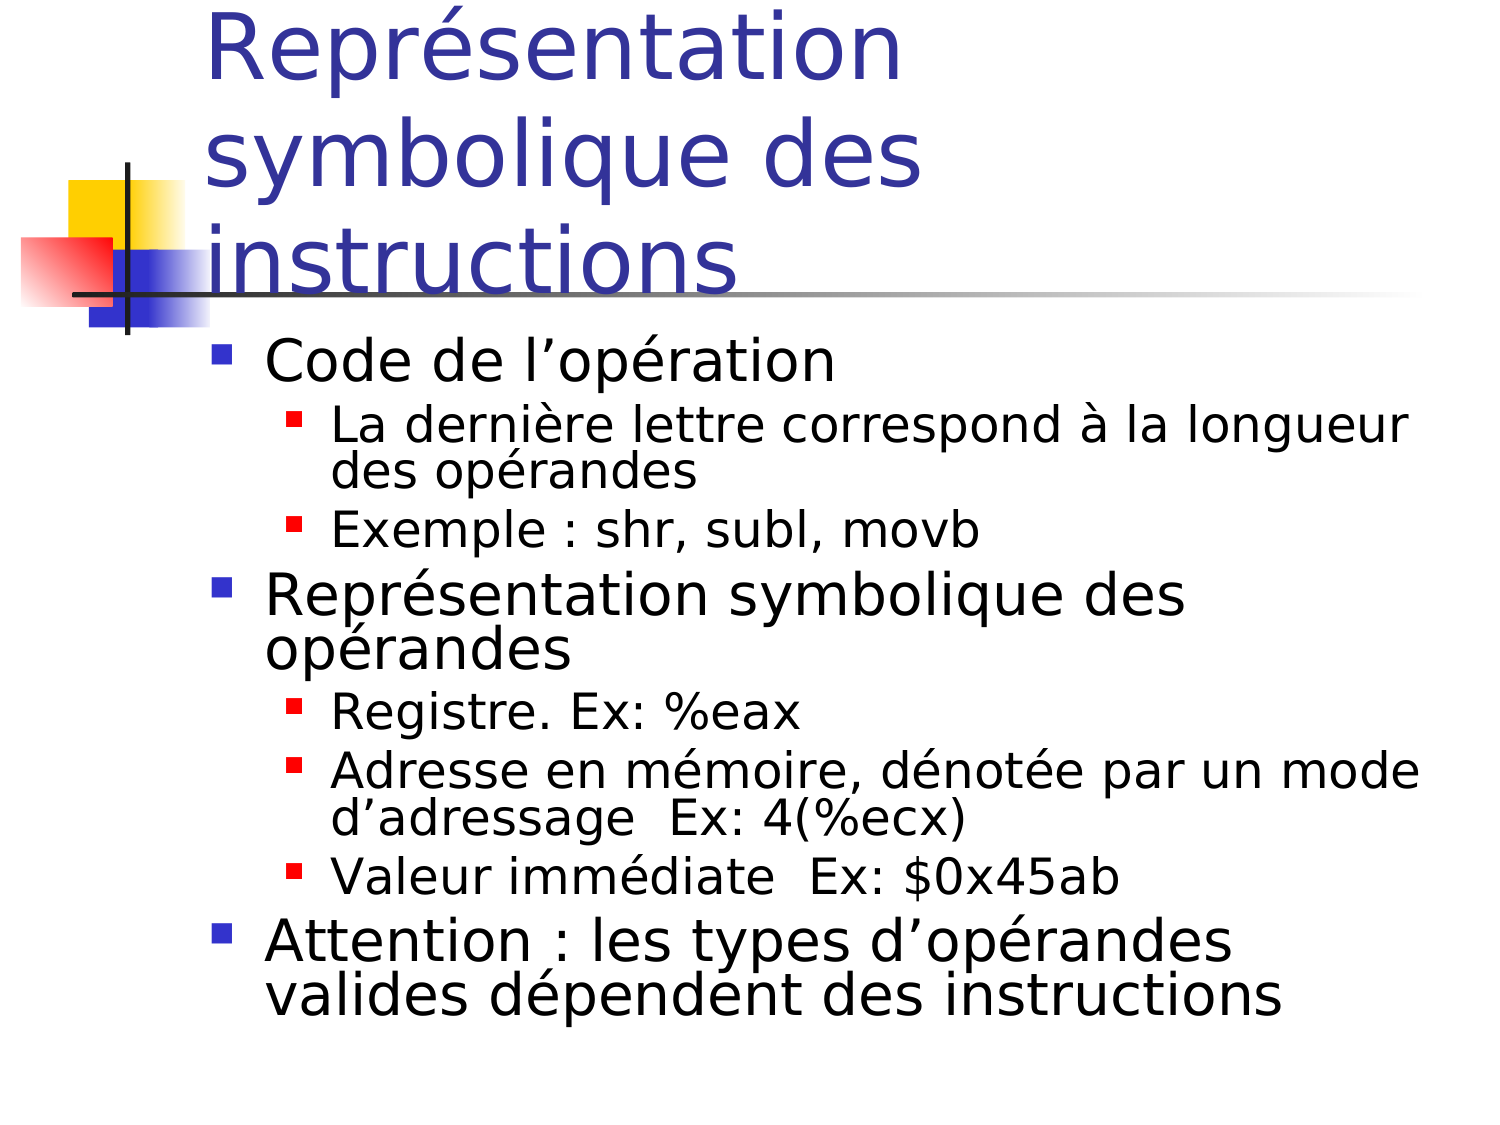

# Représentation symbolique des instructions
Code de l’opération
La dernière lettre correspond à la longueur des opérandes
Exemple : shr, subl, movb
Représentation symbolique des opérandes
Registre. Ex: %eax
Adresse en mémoire, dénotée par un mode d’adressage Ex: 4(%ecx)
Valeur immédiate Ex: $0x45ab
Attention : les types d’opérandes valides dépendent des instructions